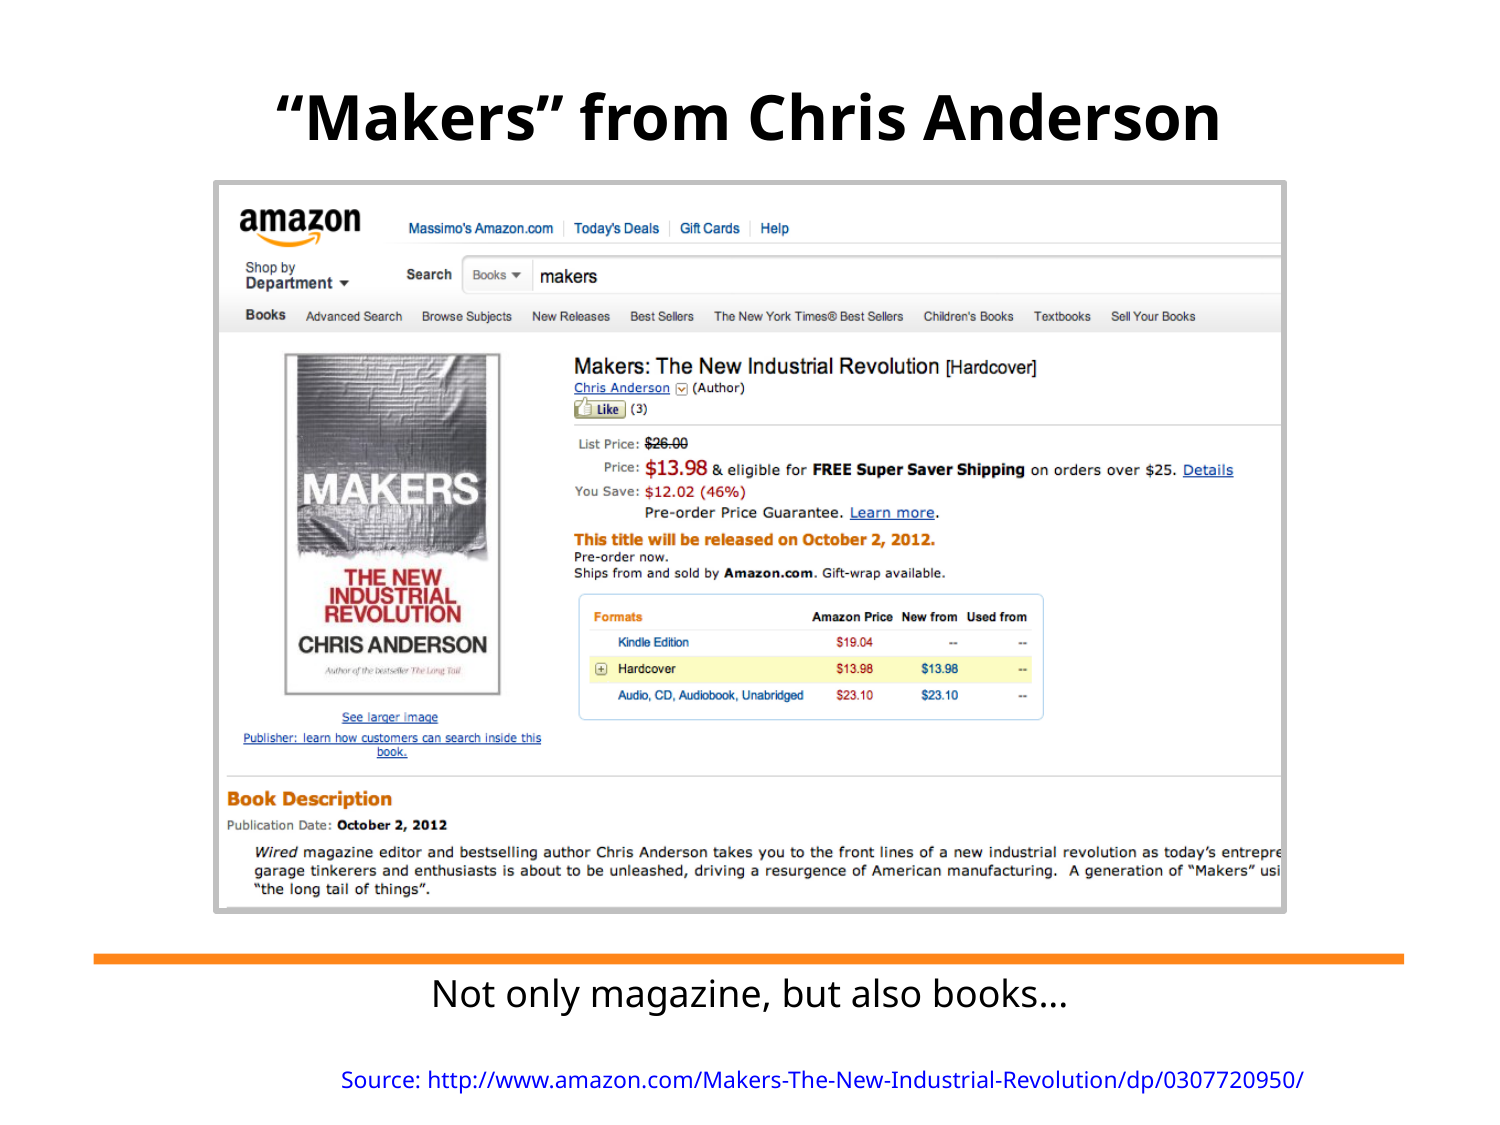

# “Makers” from Chris Anderson
Not only magazine, but also books...
Source: http://www.amazon.com/Makers-The-New-Industrial-Revolution/dp/0307720950/